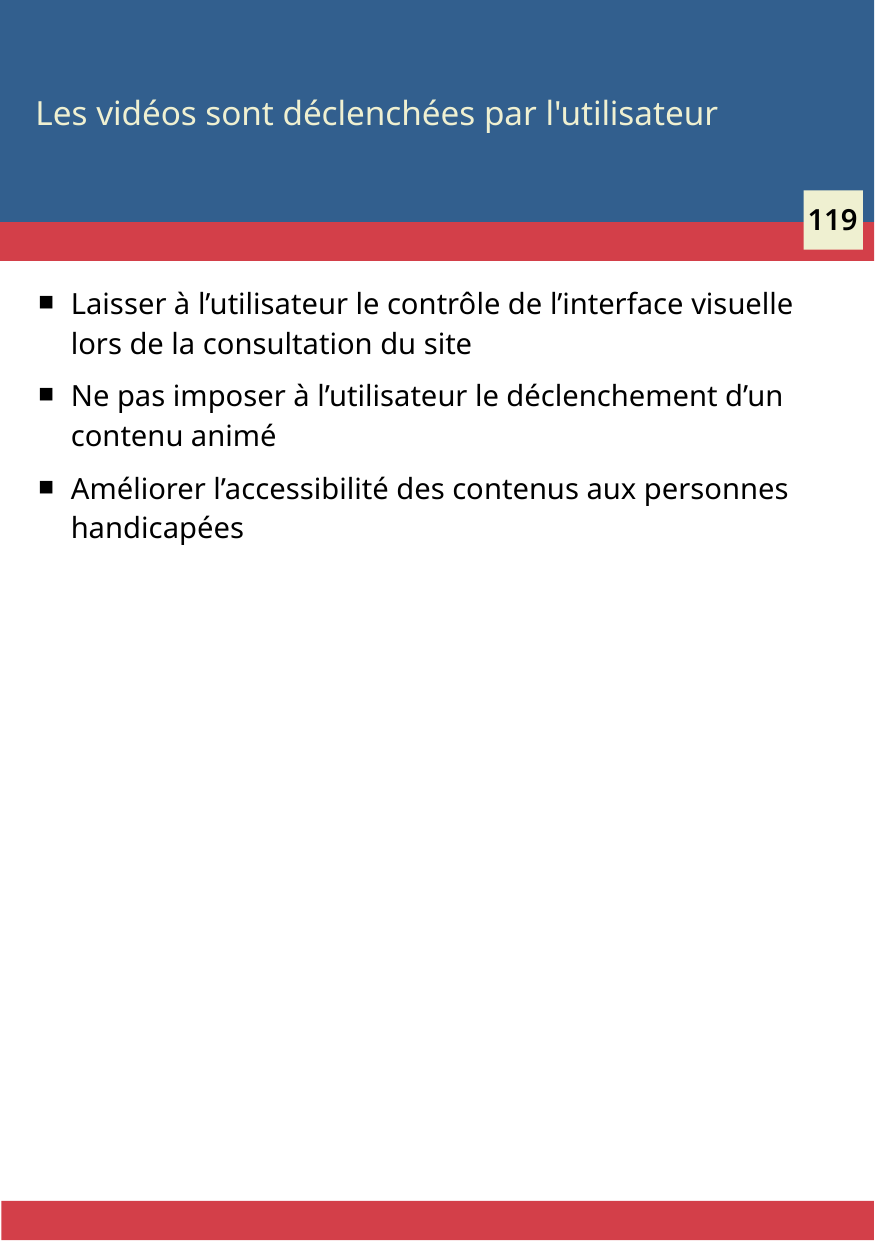

# Les vidéos sont déclenchées par l'utilisateur
119
Laisser à l’utilisateur le contrôle de l’interface visuelle lors de la consultation du site
Ne pas imposer à l’utilisateur le déclenchement d’un contenu animé
Améliorer l’accessibilité des contenus aux personnes handicapées